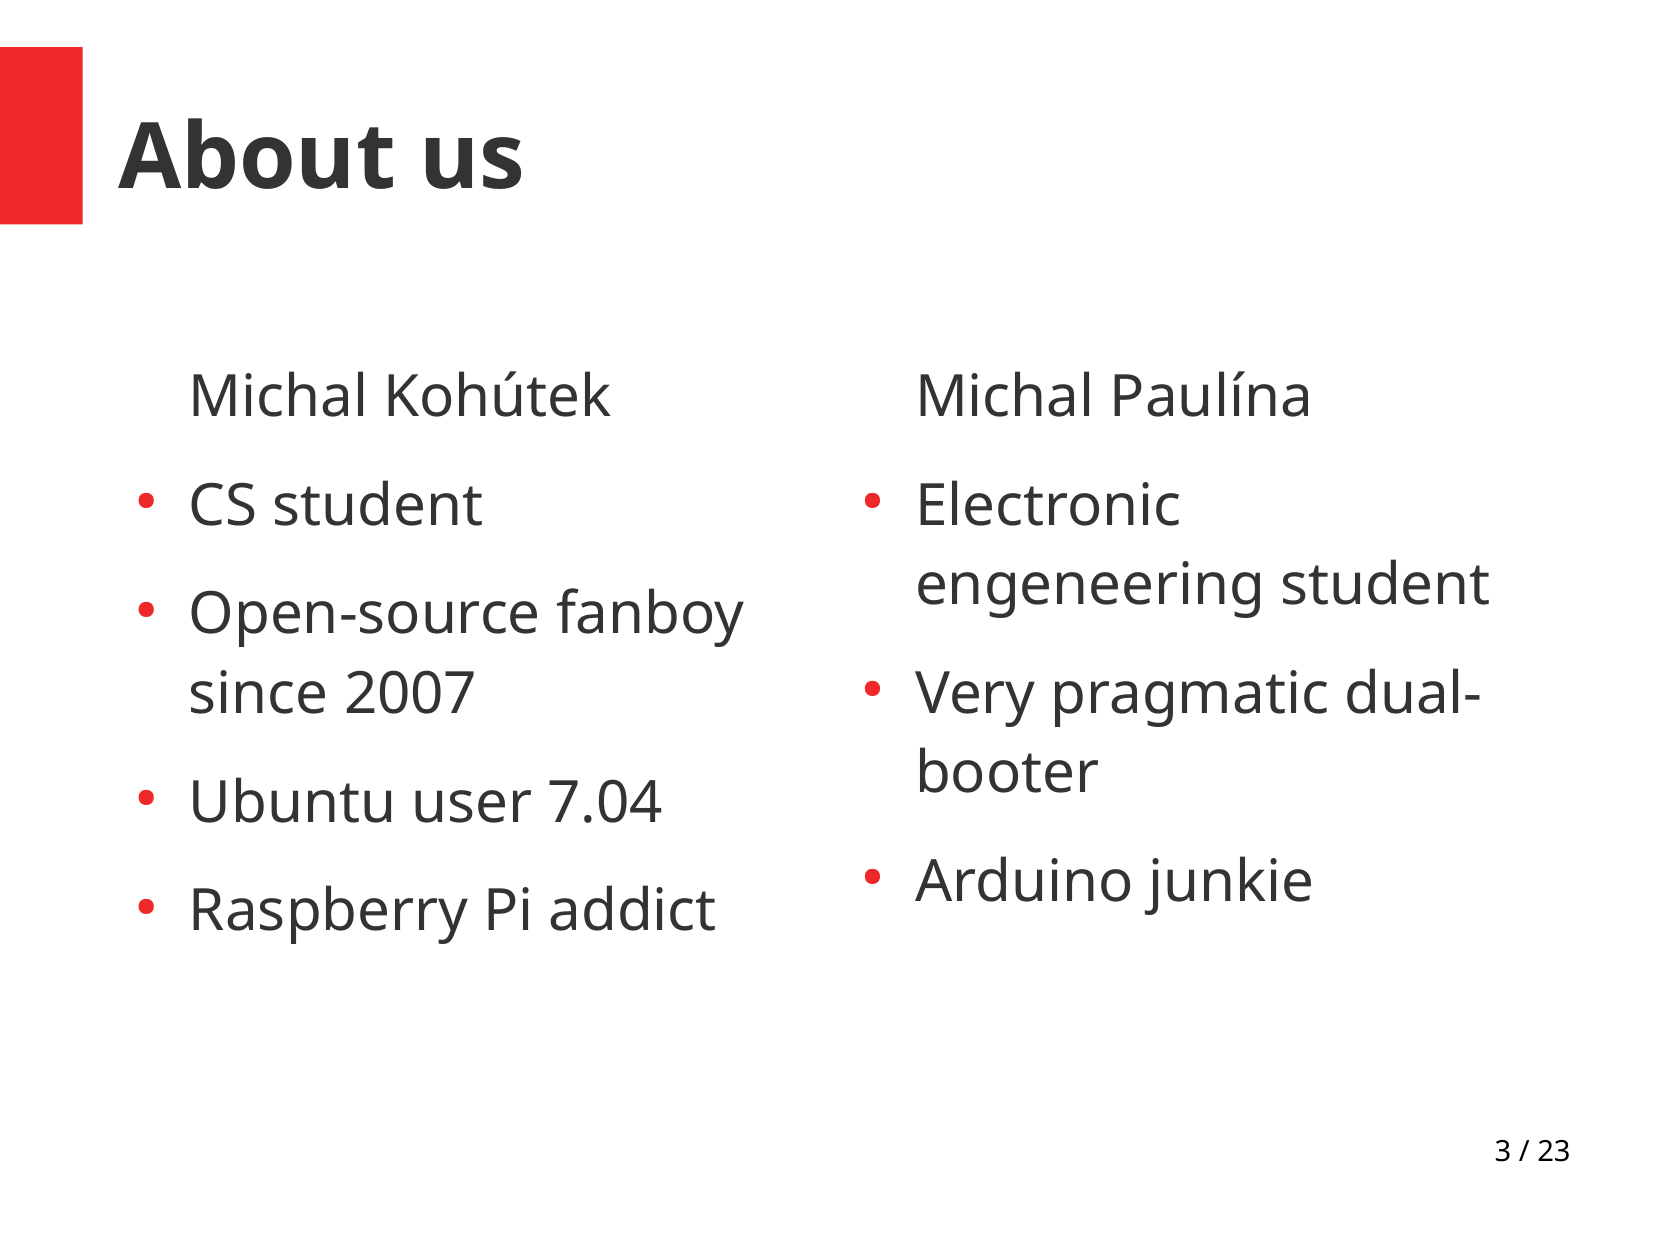

# About us
Michal Kohútek
CS student
Open-source fanboy since 2007
Ubuntu user 7.04
Raspberry Pi addict
Michal Paulína
Electronic engeneering student
Very pragmatic dual-booter
Arduino junkie
3